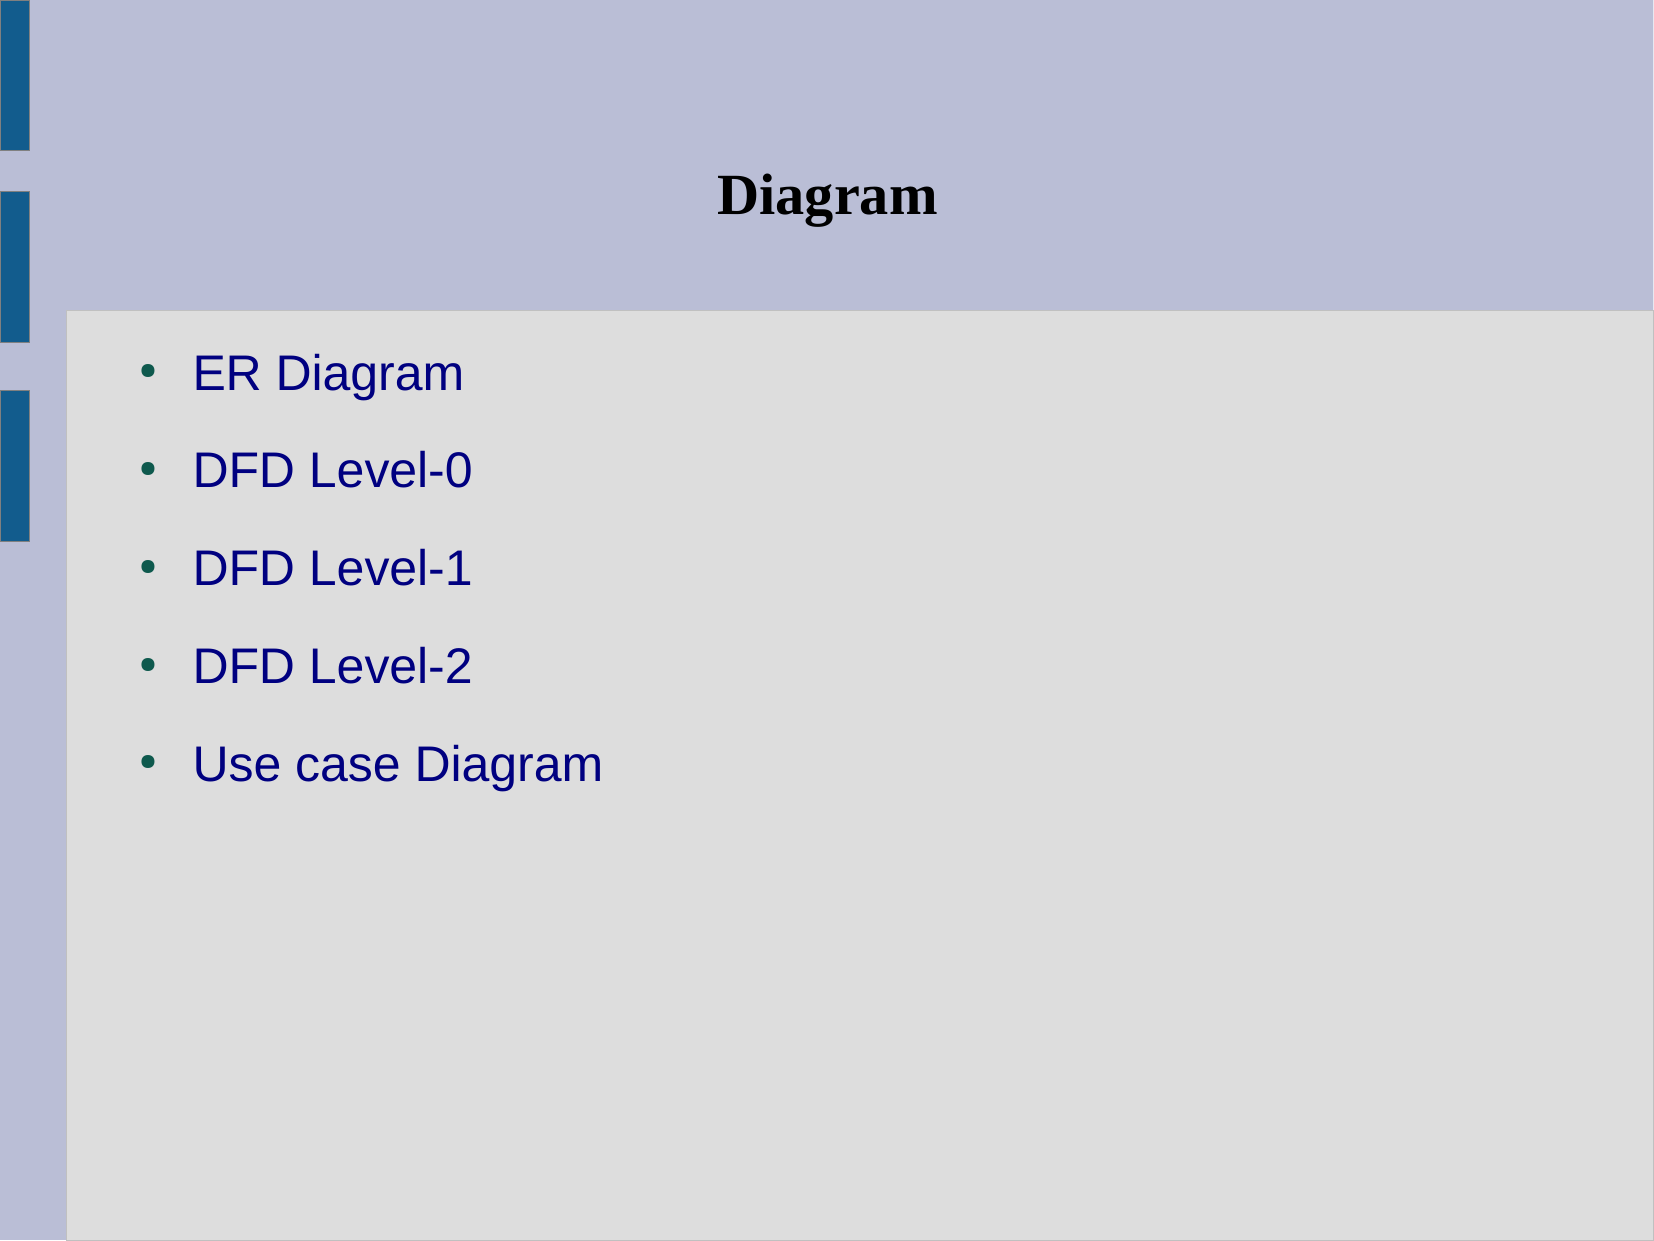

# Diagram
ER Diagram
DFD Level-0
DFD Level-1
DFD Level-2
Use case Diagram